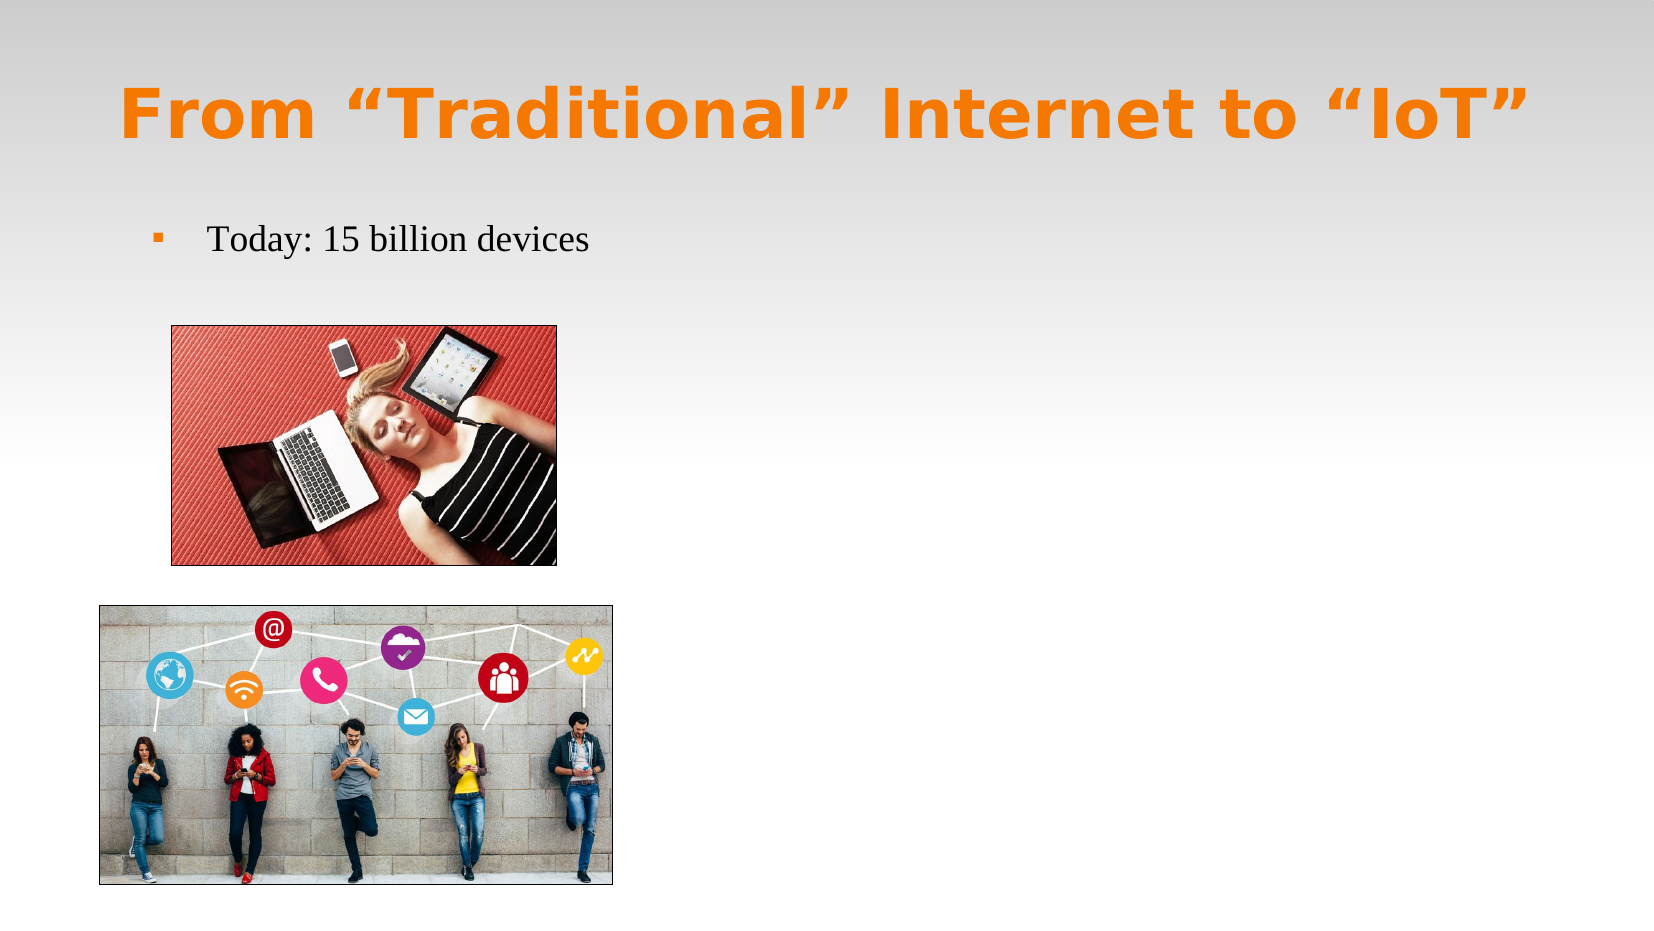

# From “Traditional” Internet to “IoT”
Today: 15 billion devices